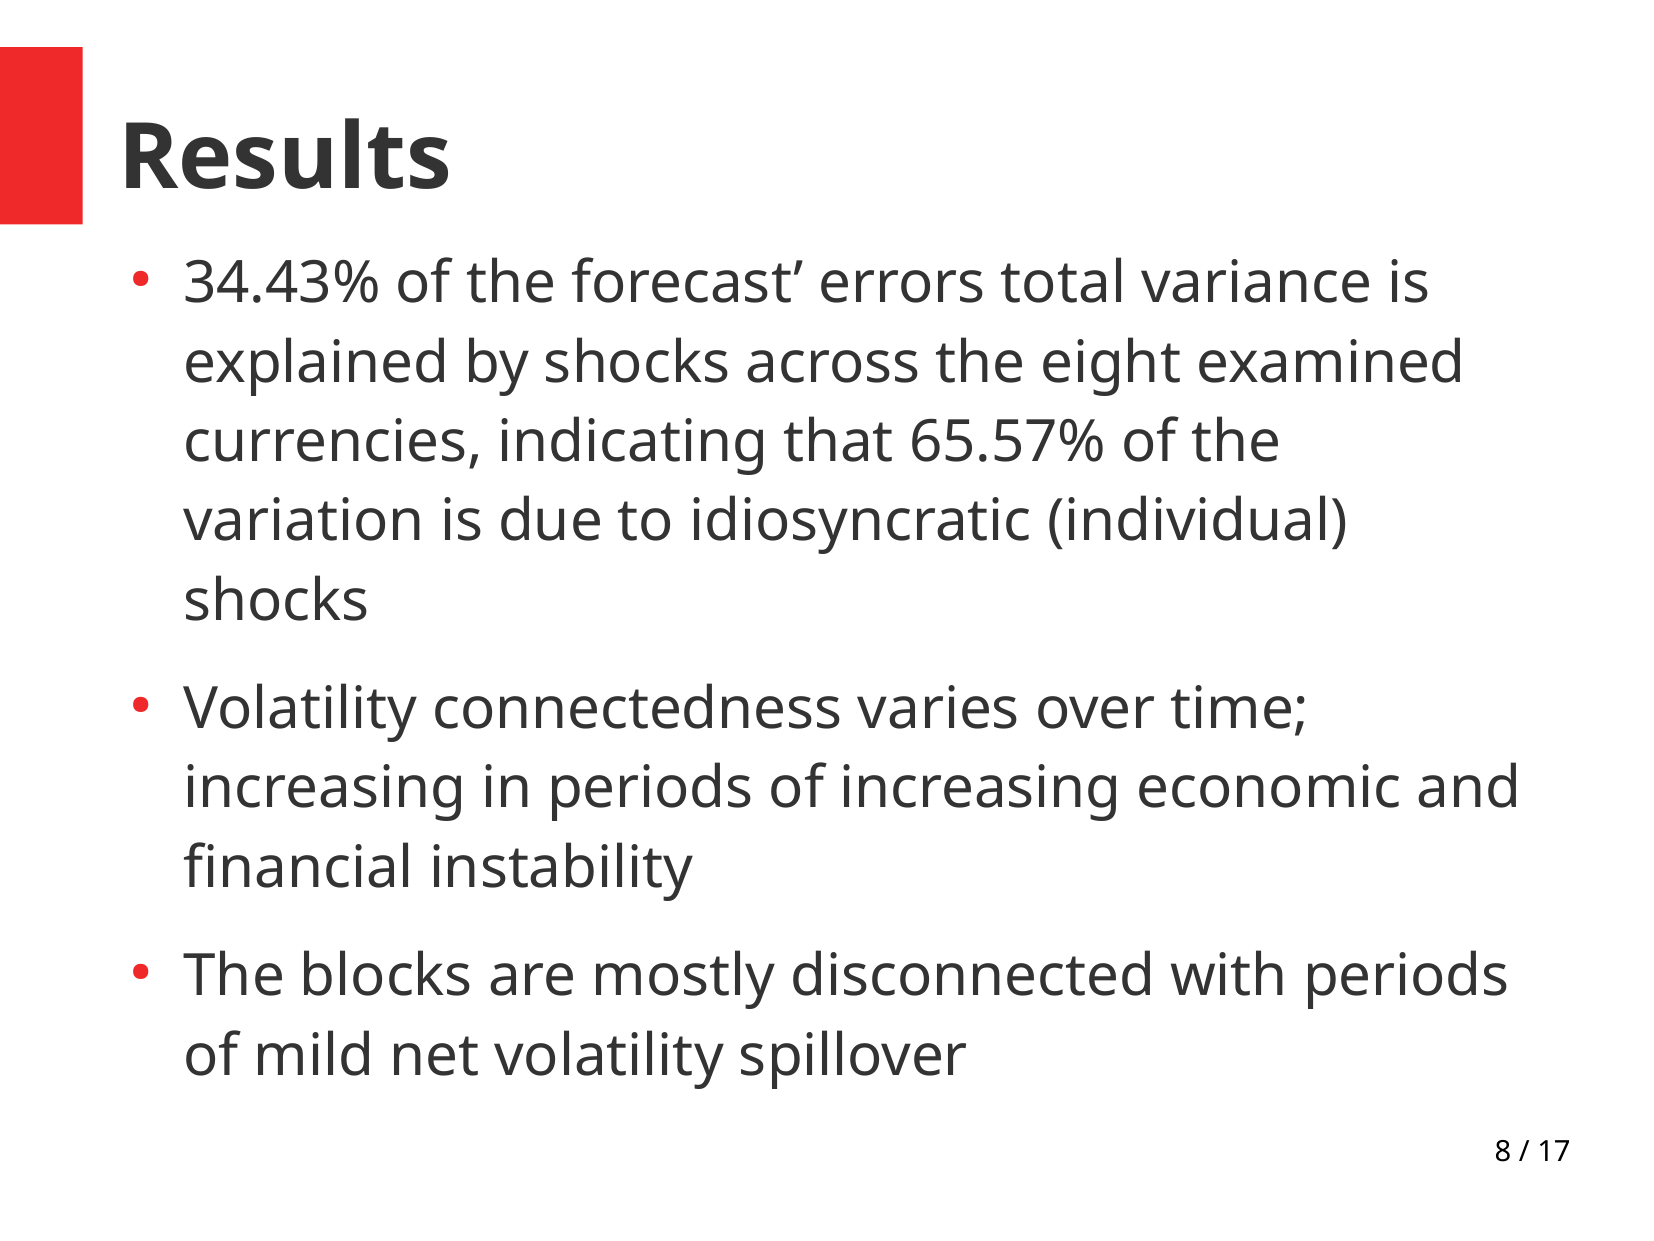

# Results
34.43% of the forecast’ errors total variance is explained by shocks across the eight examined currencies, indicating that 65.57% of the variation is due to idiosyncratic (individual) shocks
Volatility connectedness varies over time; increasing in periods of increasing economic and financial instability
The blocks are mostly disconnected with periods of mild net volatility spillover
8